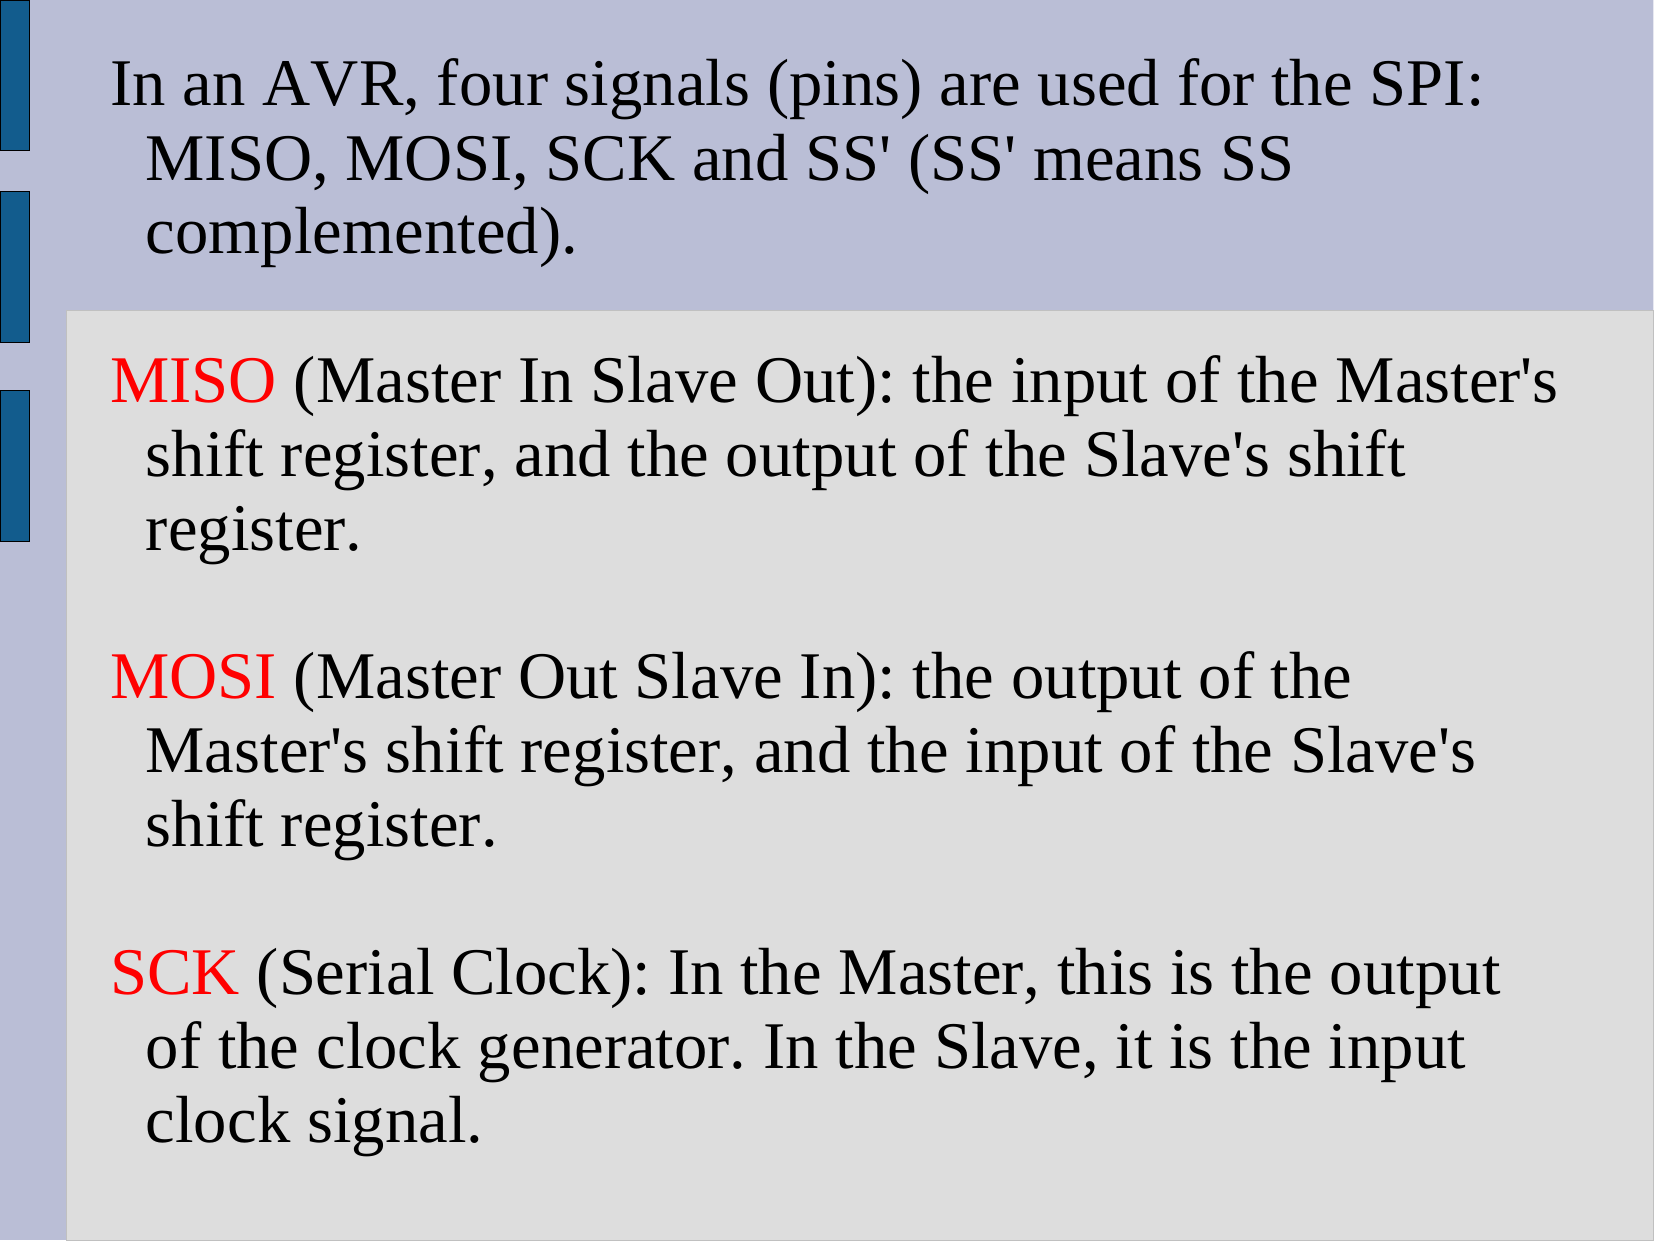

# In an AVR, four signals (pins) are used for the SPI: MISO, MOSI, SCK and SS' (SS' means SS complemented).
MISO (Master In Slave Out): the input of the Master's shift register, and the output of the Slave's shift register.
MOSI (Master Out Slave In): the output of the Master's shift register, and the input of the Slave's shift register.
SCK (Serial Clock): In the Master, this is the output of the clock generator. In the Slave, it is the input clock signal.